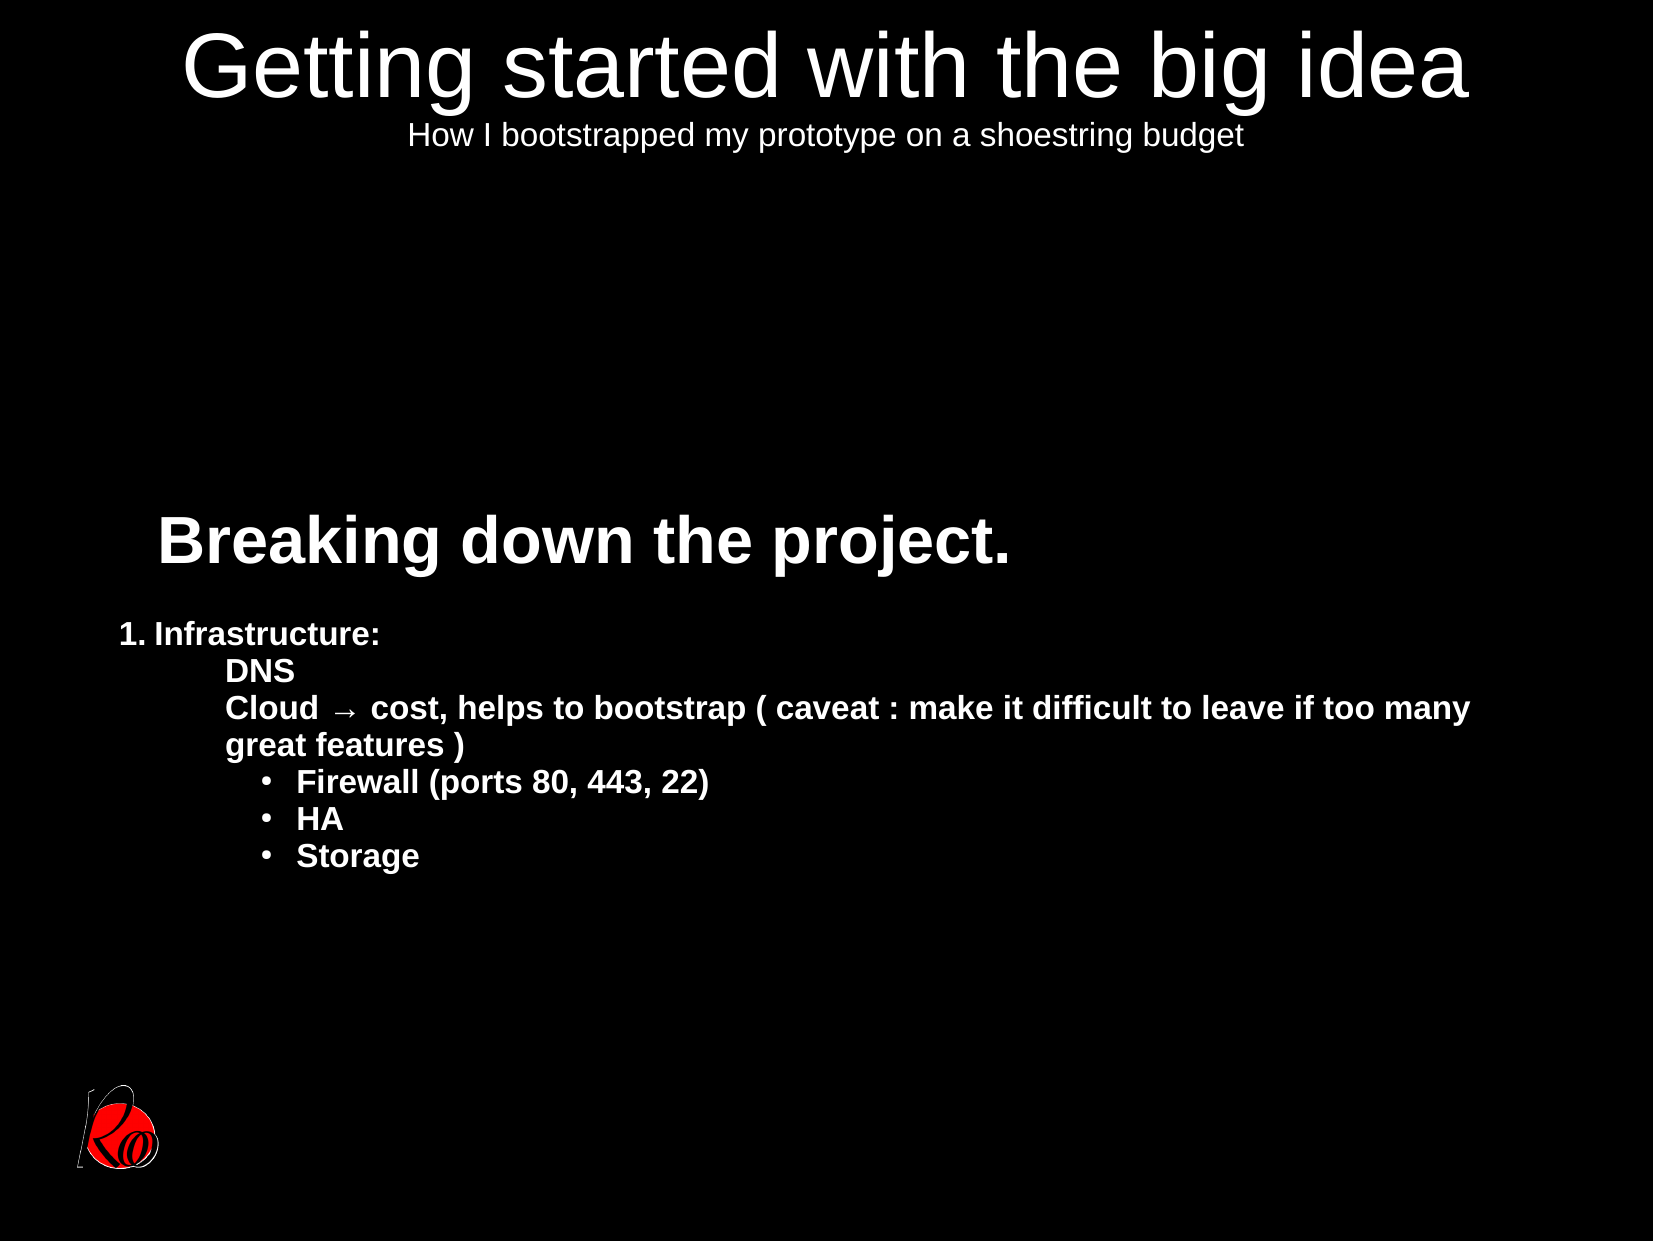

# Getting started with the big idea How I bootstrapped my prototype on a shoestring budget
 Breaking down the project.
Infrastructure:
DNS
Cloud → cost, helps to bootstrap ( caveat : make it difficult to leave if too many great features )
Firewall (ports 80, 443, 22)
HA
Storage